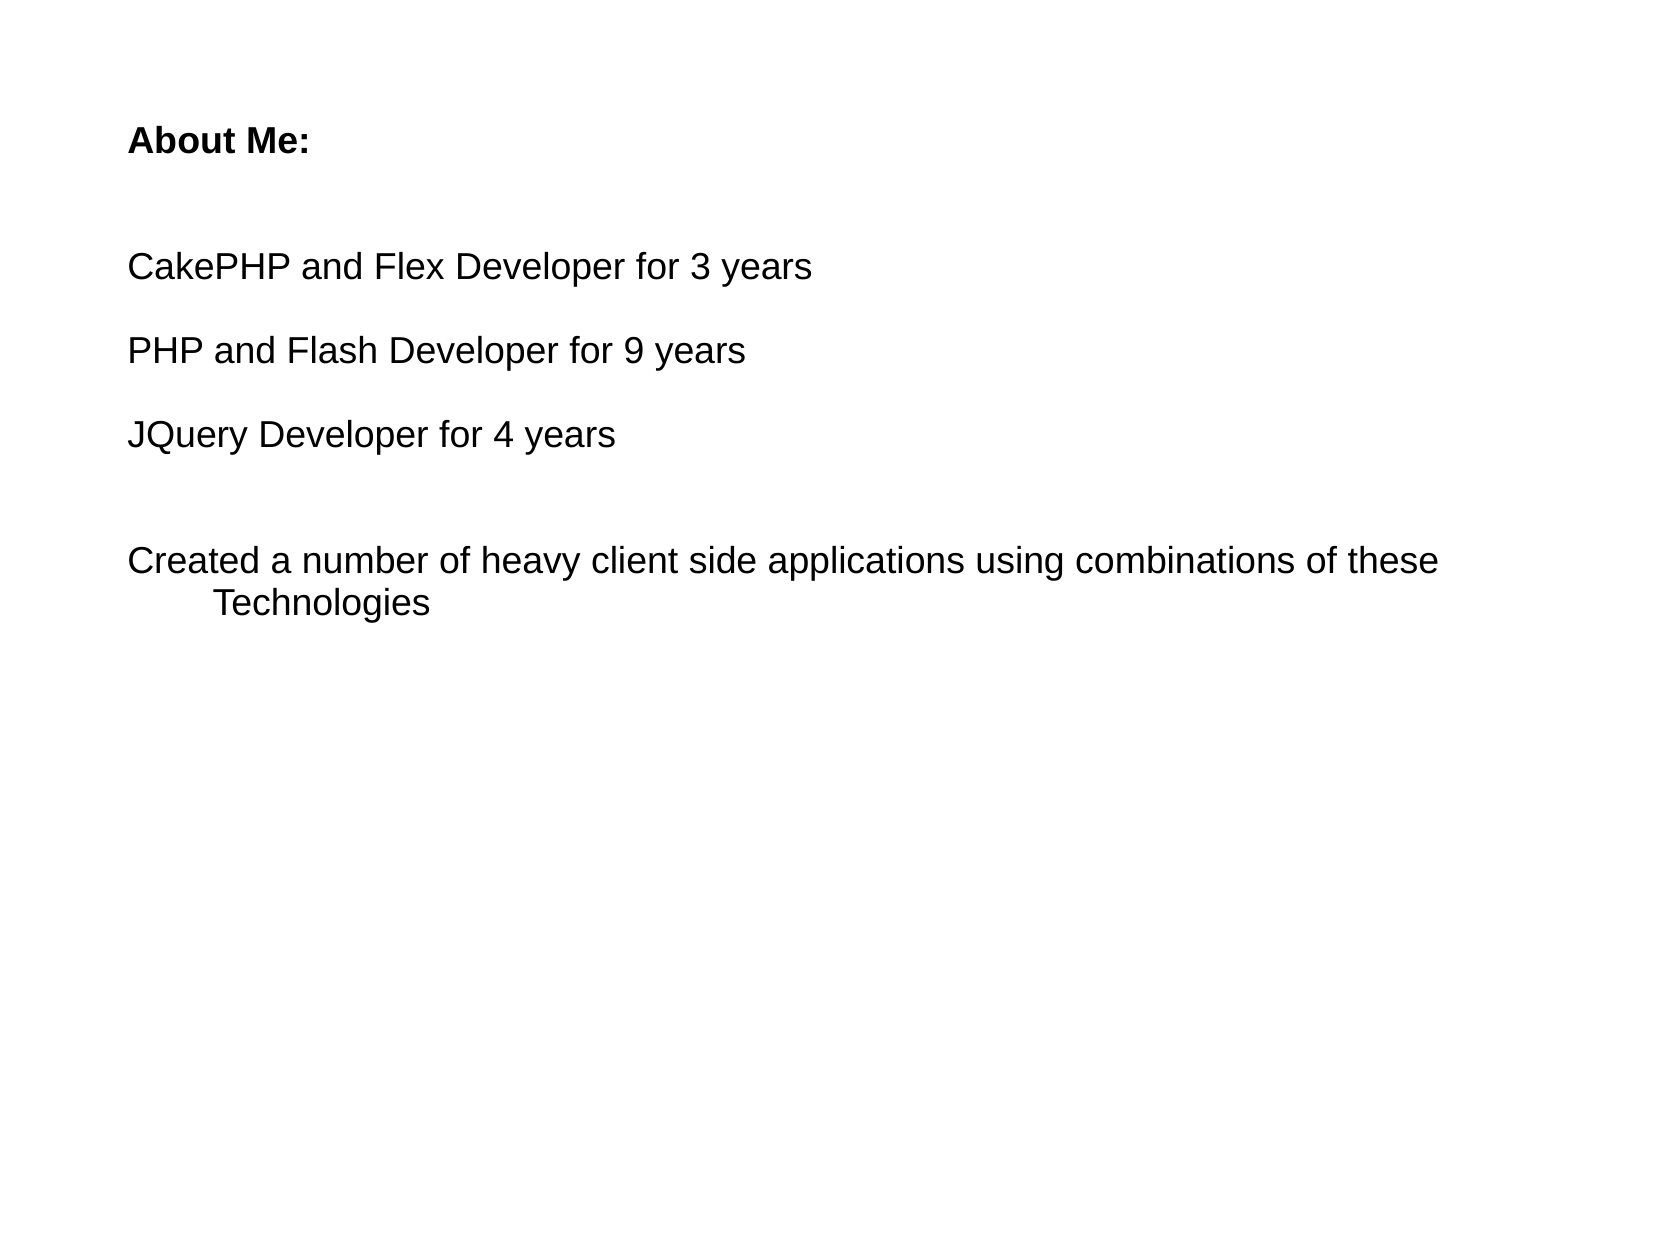

About Me:
CakePHP and Flex Developer for 3 years
PHP and Flash Developer for 9 years
JQuery Developer for 4 years
Created a number of heavy client side applications using combinations of these
	 Technologies